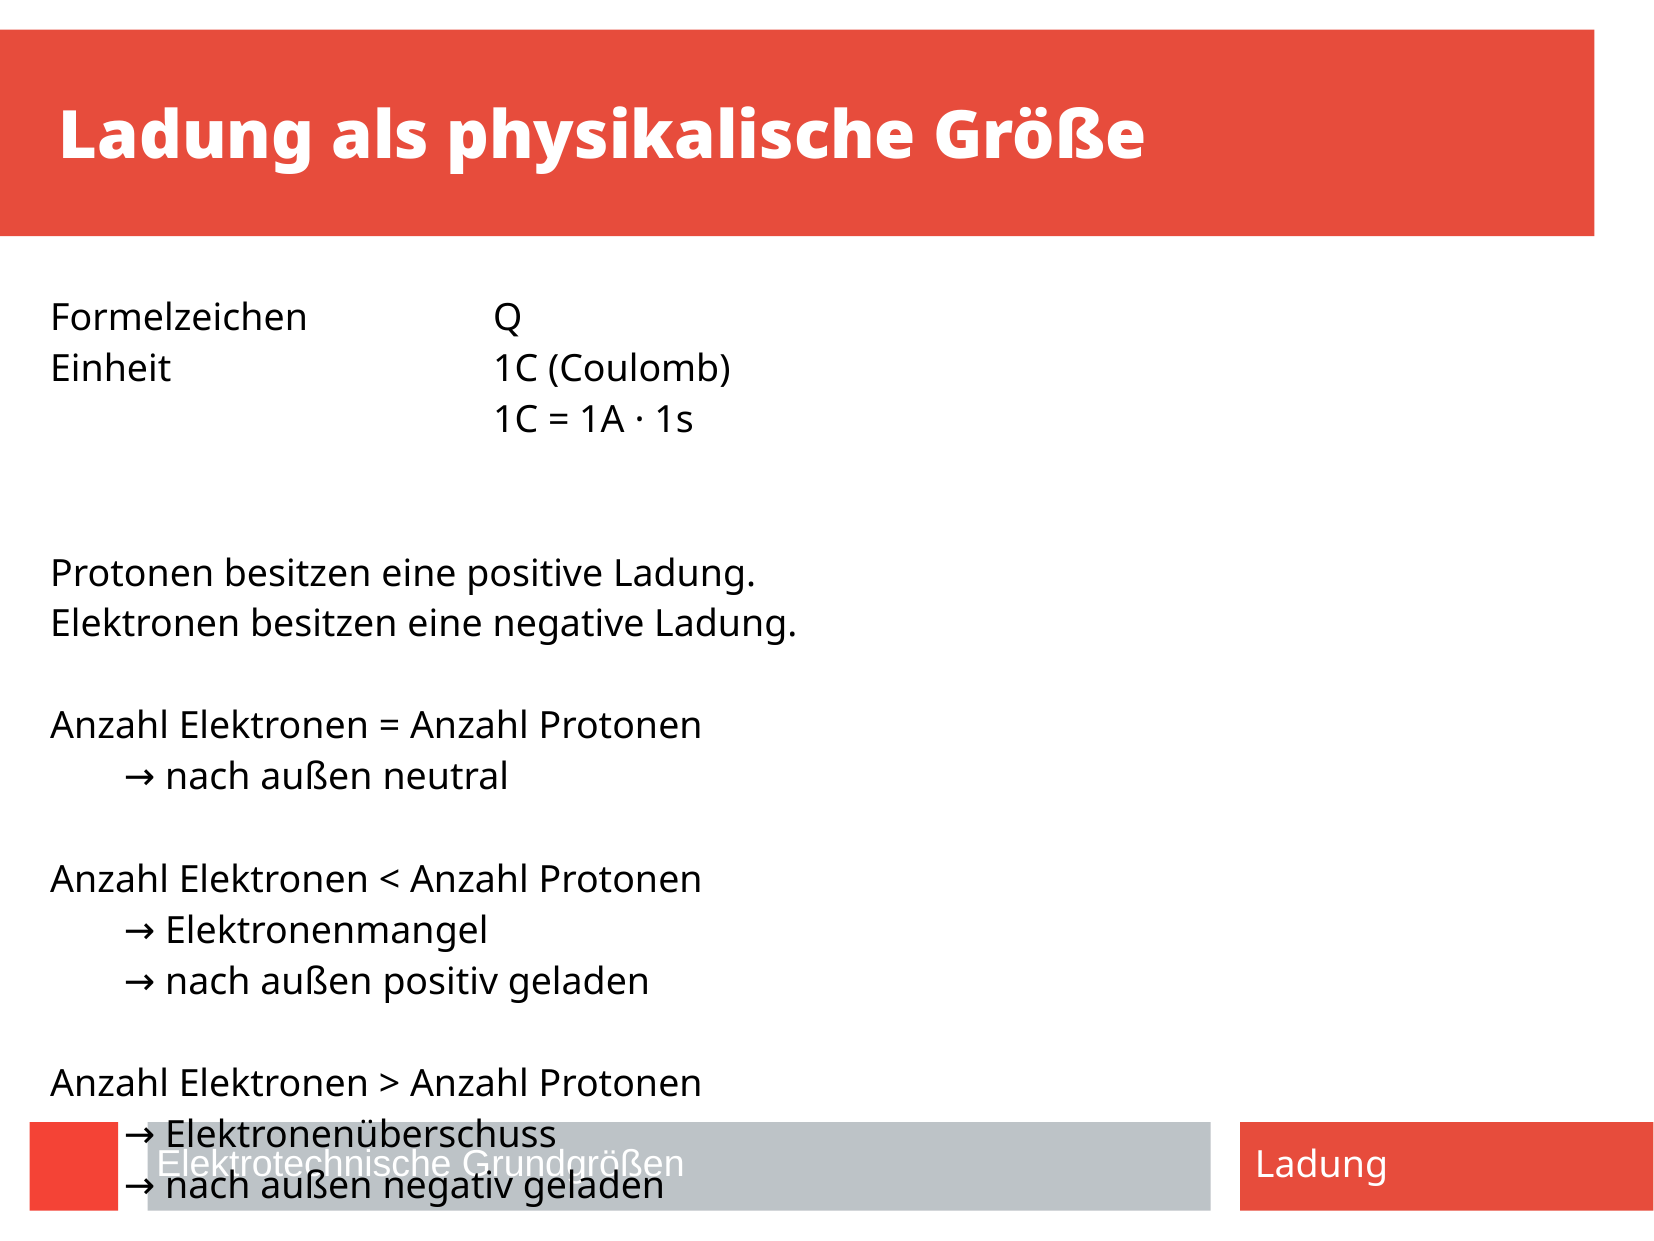

# Ladung als physikalische Größe
Formelzeichen			Q
Einheit					1C (Coulomb)
						1C = 1A · 1s
Protonen besitzen eine positive Ladung.
Elektronen besitzen eine negative Ladung.
Anzahl Elektronen = Anzahl Protonen
	→ nach außen neutral
Anzahl Elektronen < Anzahl Protonen
	→ Elektronenmangel
	→ nach außen positiv geladen
Anzahl Elektronen > Anzahl Protonen
	→ Elektronenüberschuss
	→ nach außen negativ geladen
Elektrotechnische Grundgrößen
Ladung